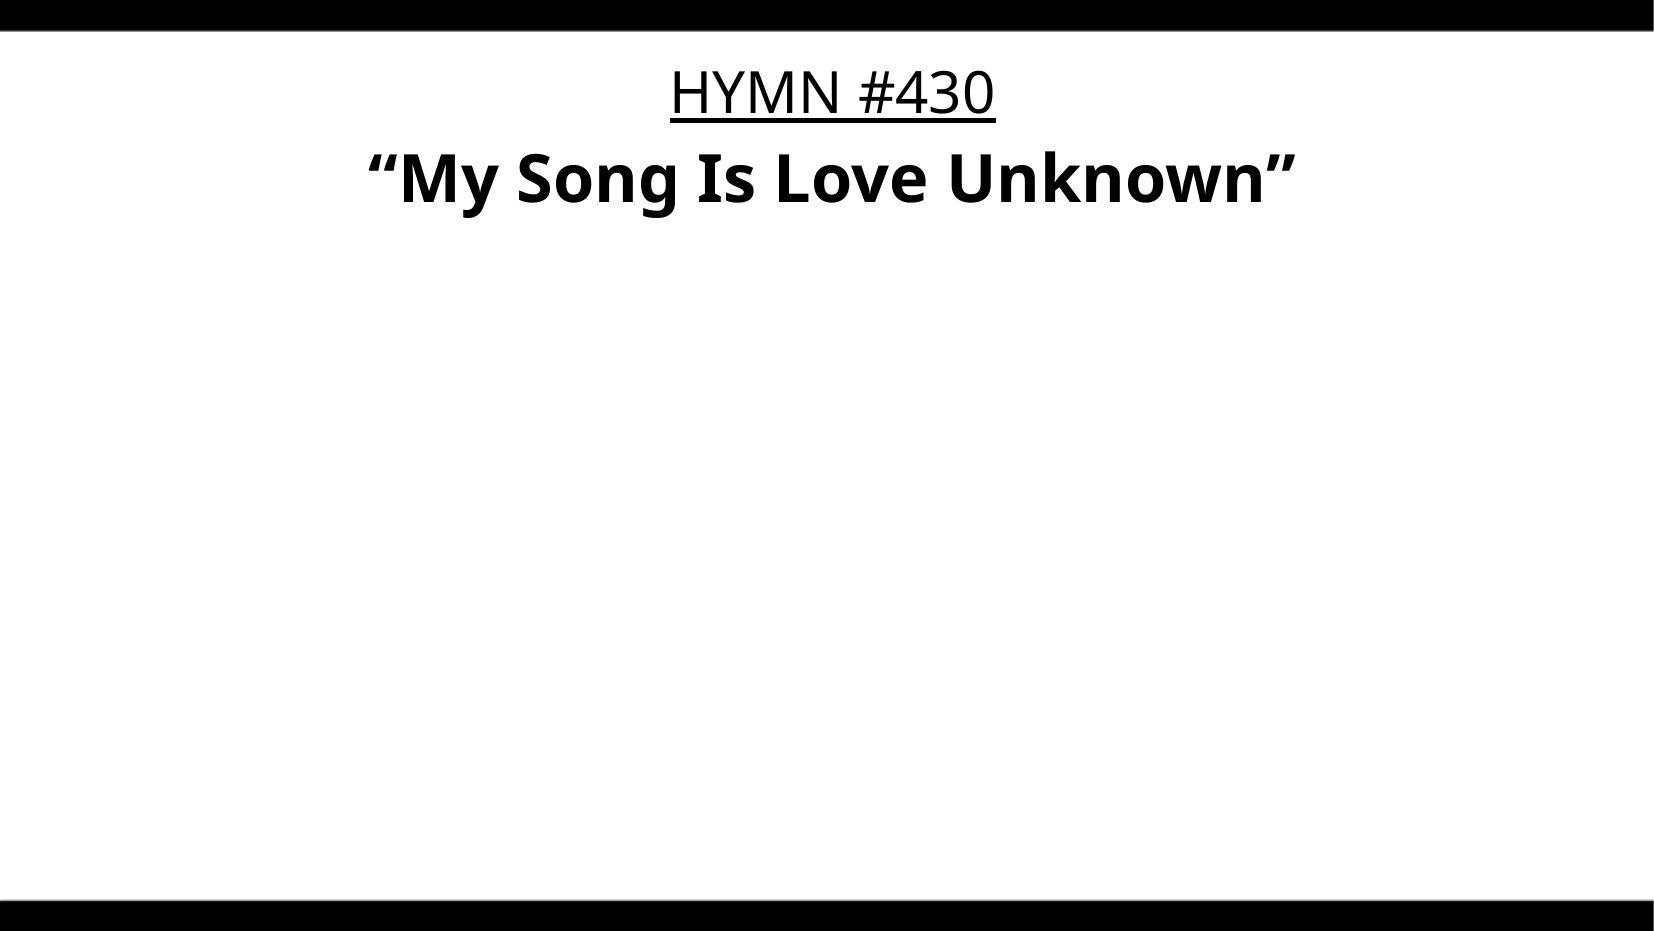

HYMN #430
“My Song Is Love Unknown”